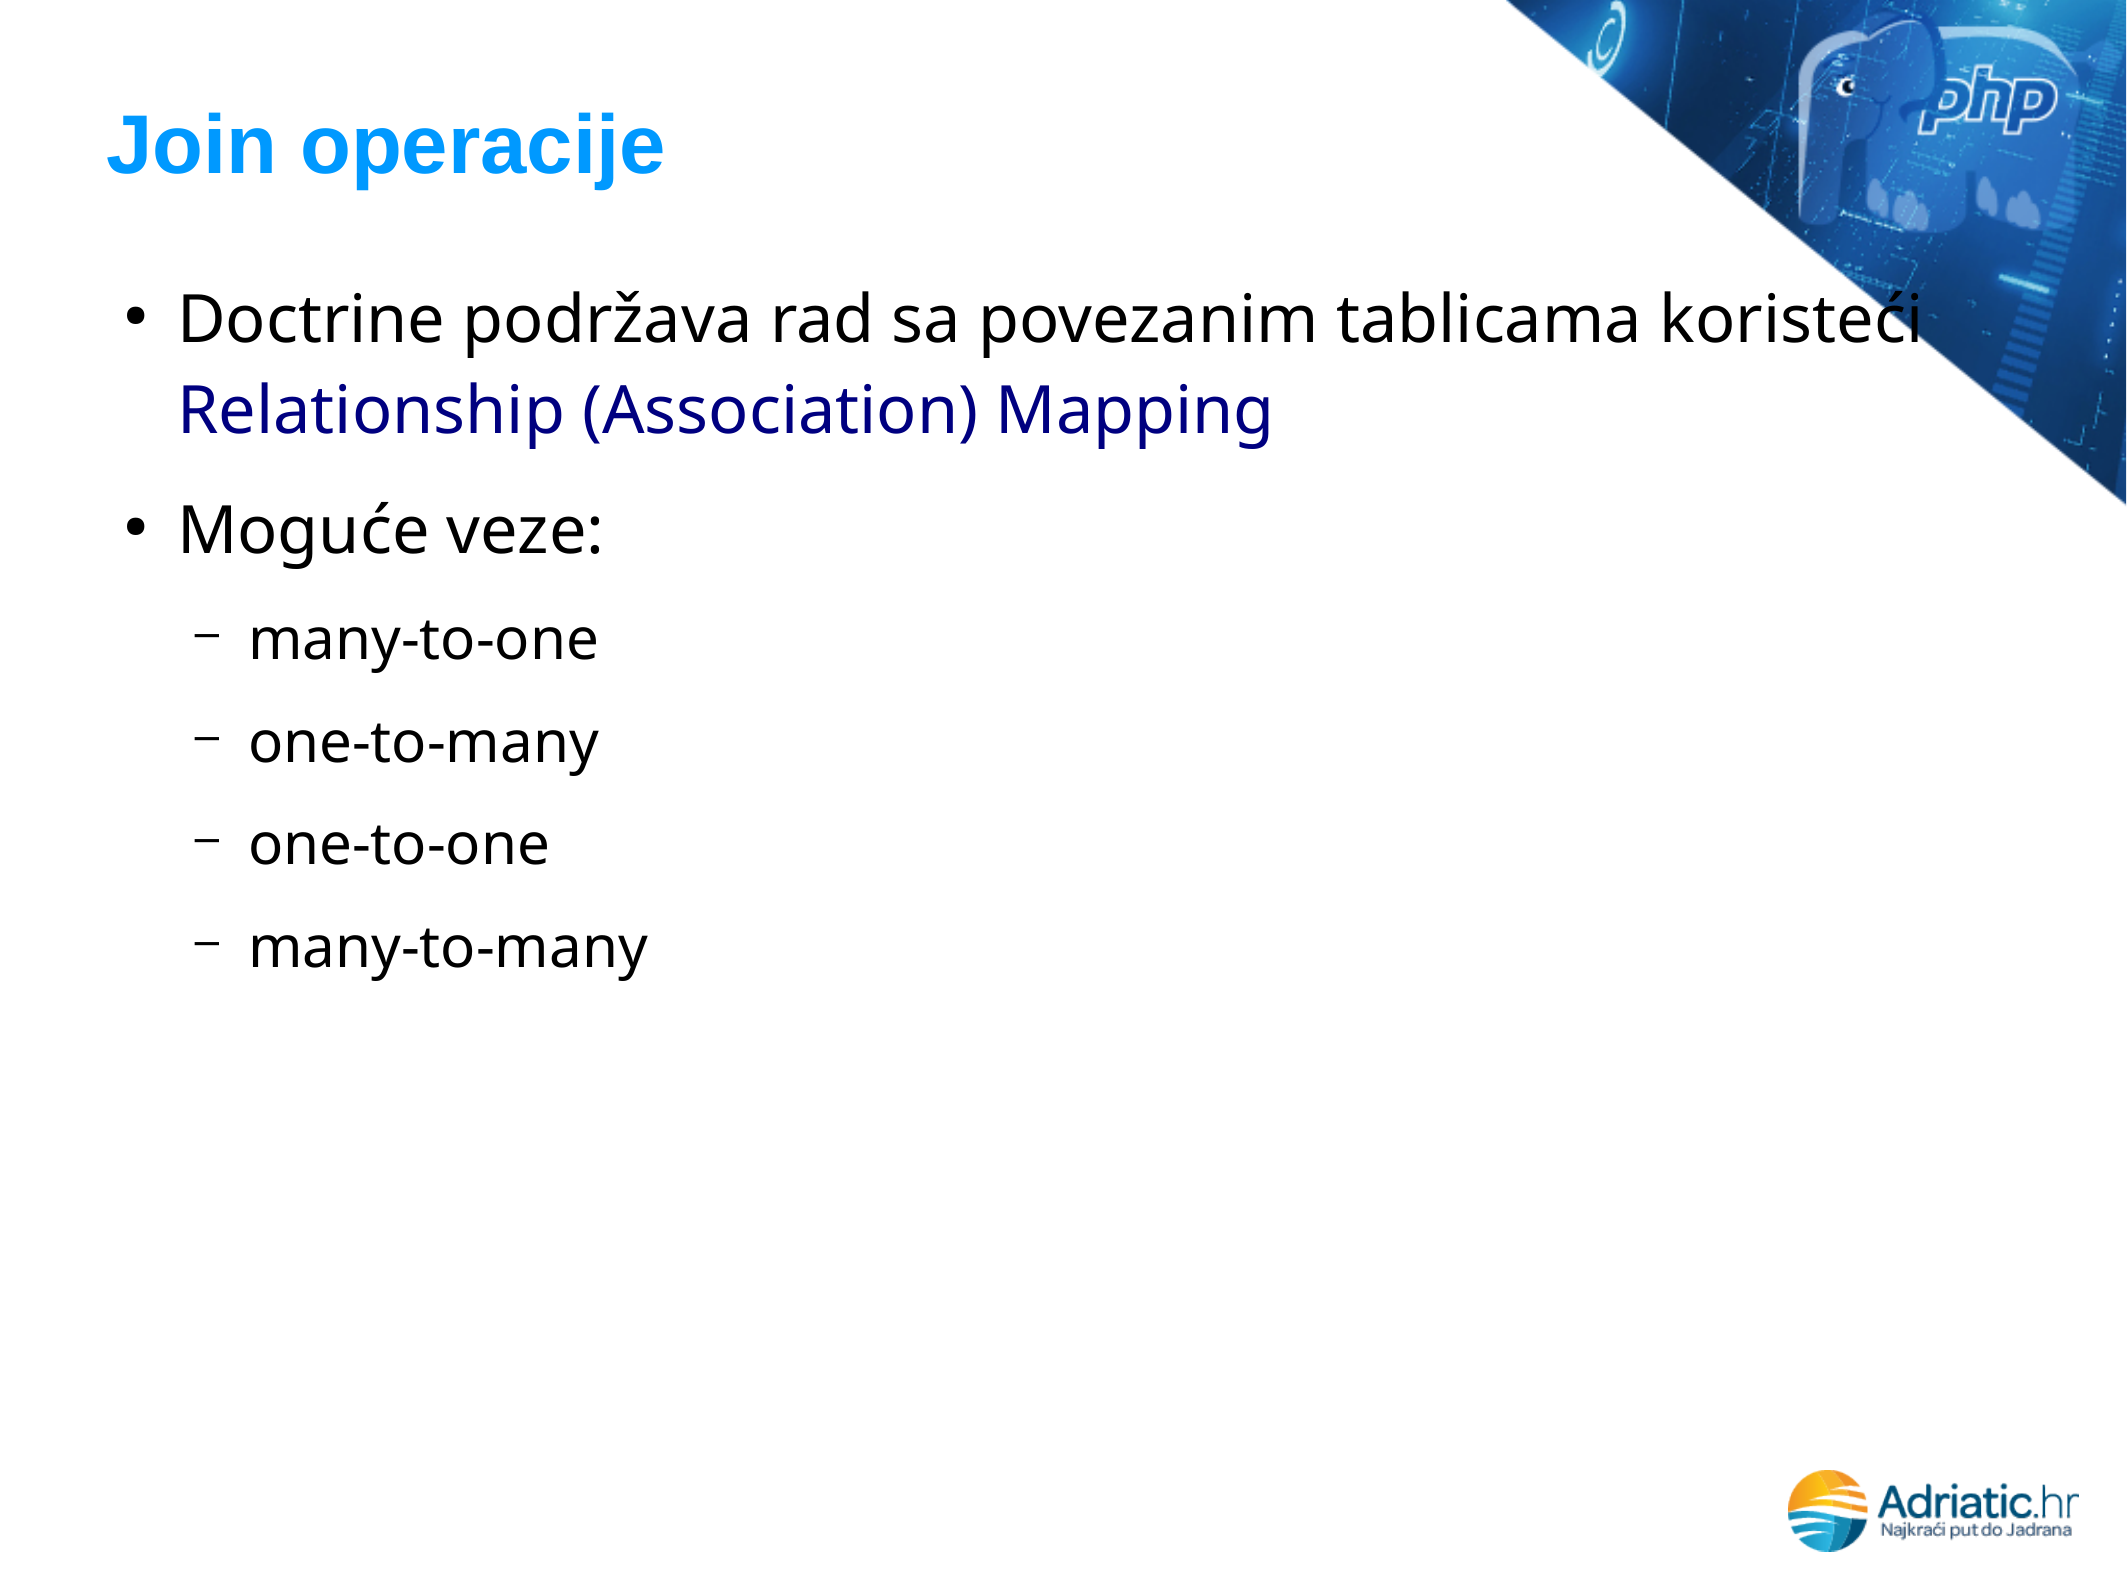

# Join operacije
Doctrine podržava rad sa povezanim tablicama koristeći Relationship (Association) Mapping
Moguće veze:
many-to-one
one-to-many
one-to-one
many-to-many